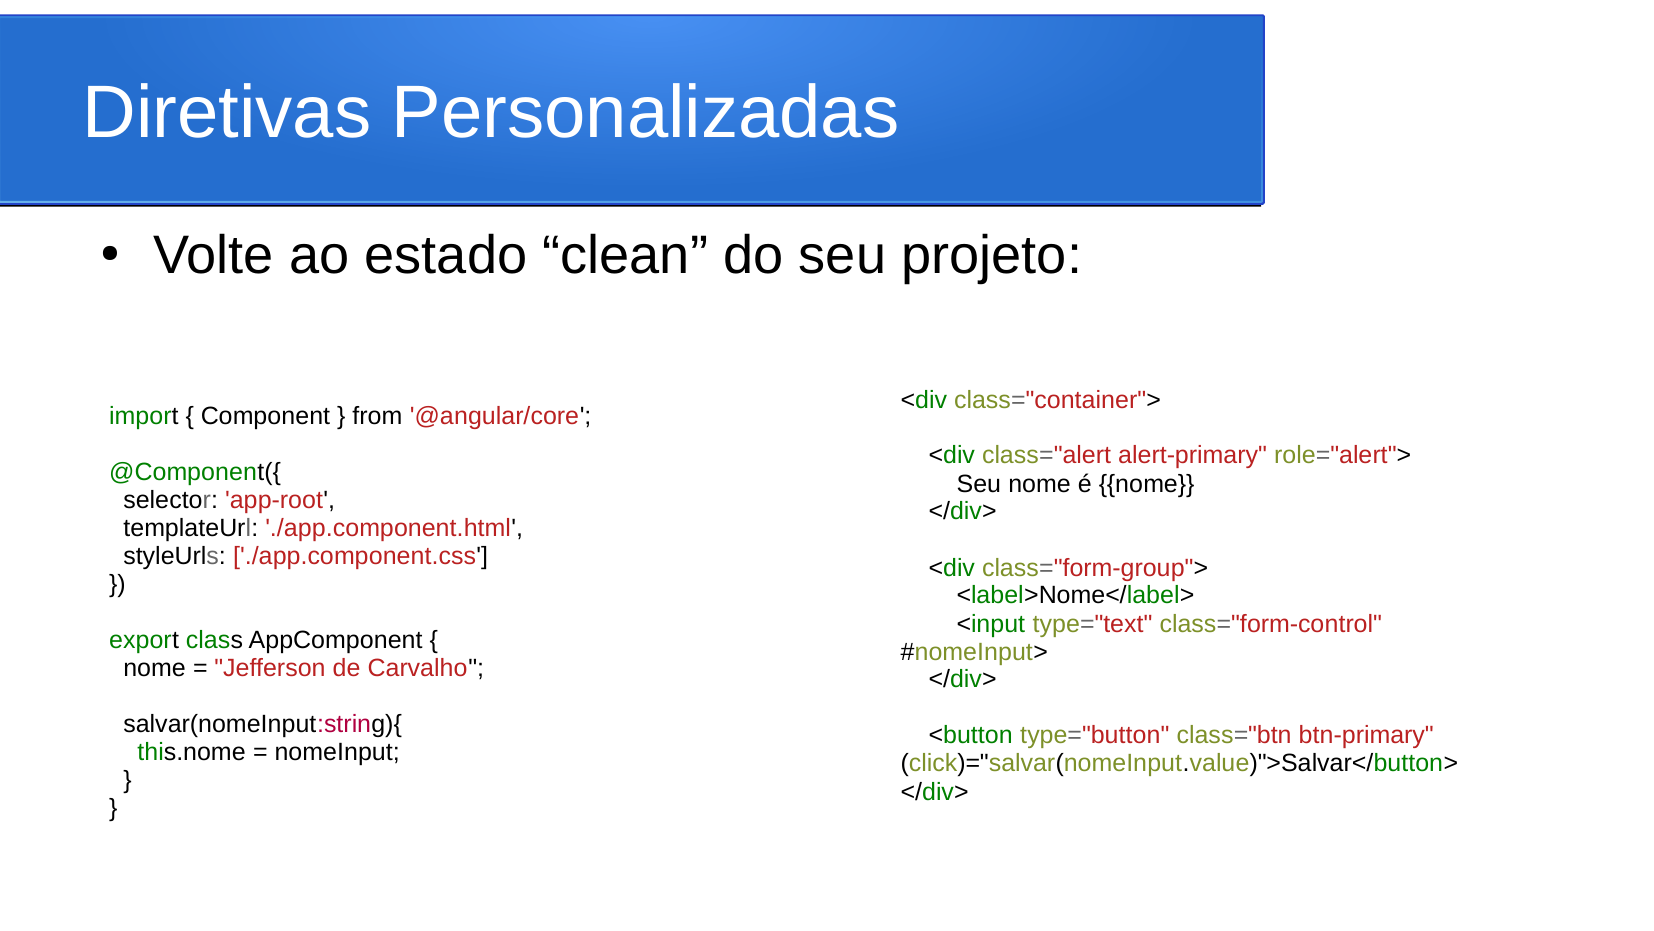

# Diretivas Personalizadas
Volte ao estado “clean” do seu projeto:
import { Component } from '@angular/core';
@Component({
 selector: 'app-root',
 templateUrl: './app.component.html',
 styleUrls: ['./app.component.css']
})
export class AppComponent {
 nome = "Jefferson de Carvalho";
 salvar(nomeInput:string){
 this.nome = nomeInput;
 }
}
<div class="container">
 <div class="alert alert-primary" role="alert">
 Seu nome é {{nome}}
 </div>
 <div class="form-group">
 <label>Nome</label>
 <input type="text" class="form-control" #nomeInput>
 </div>
 <button type="button" class="btn btn-primary" (click)="salvar(nomeInput.value)">Salvar</button>
</div>